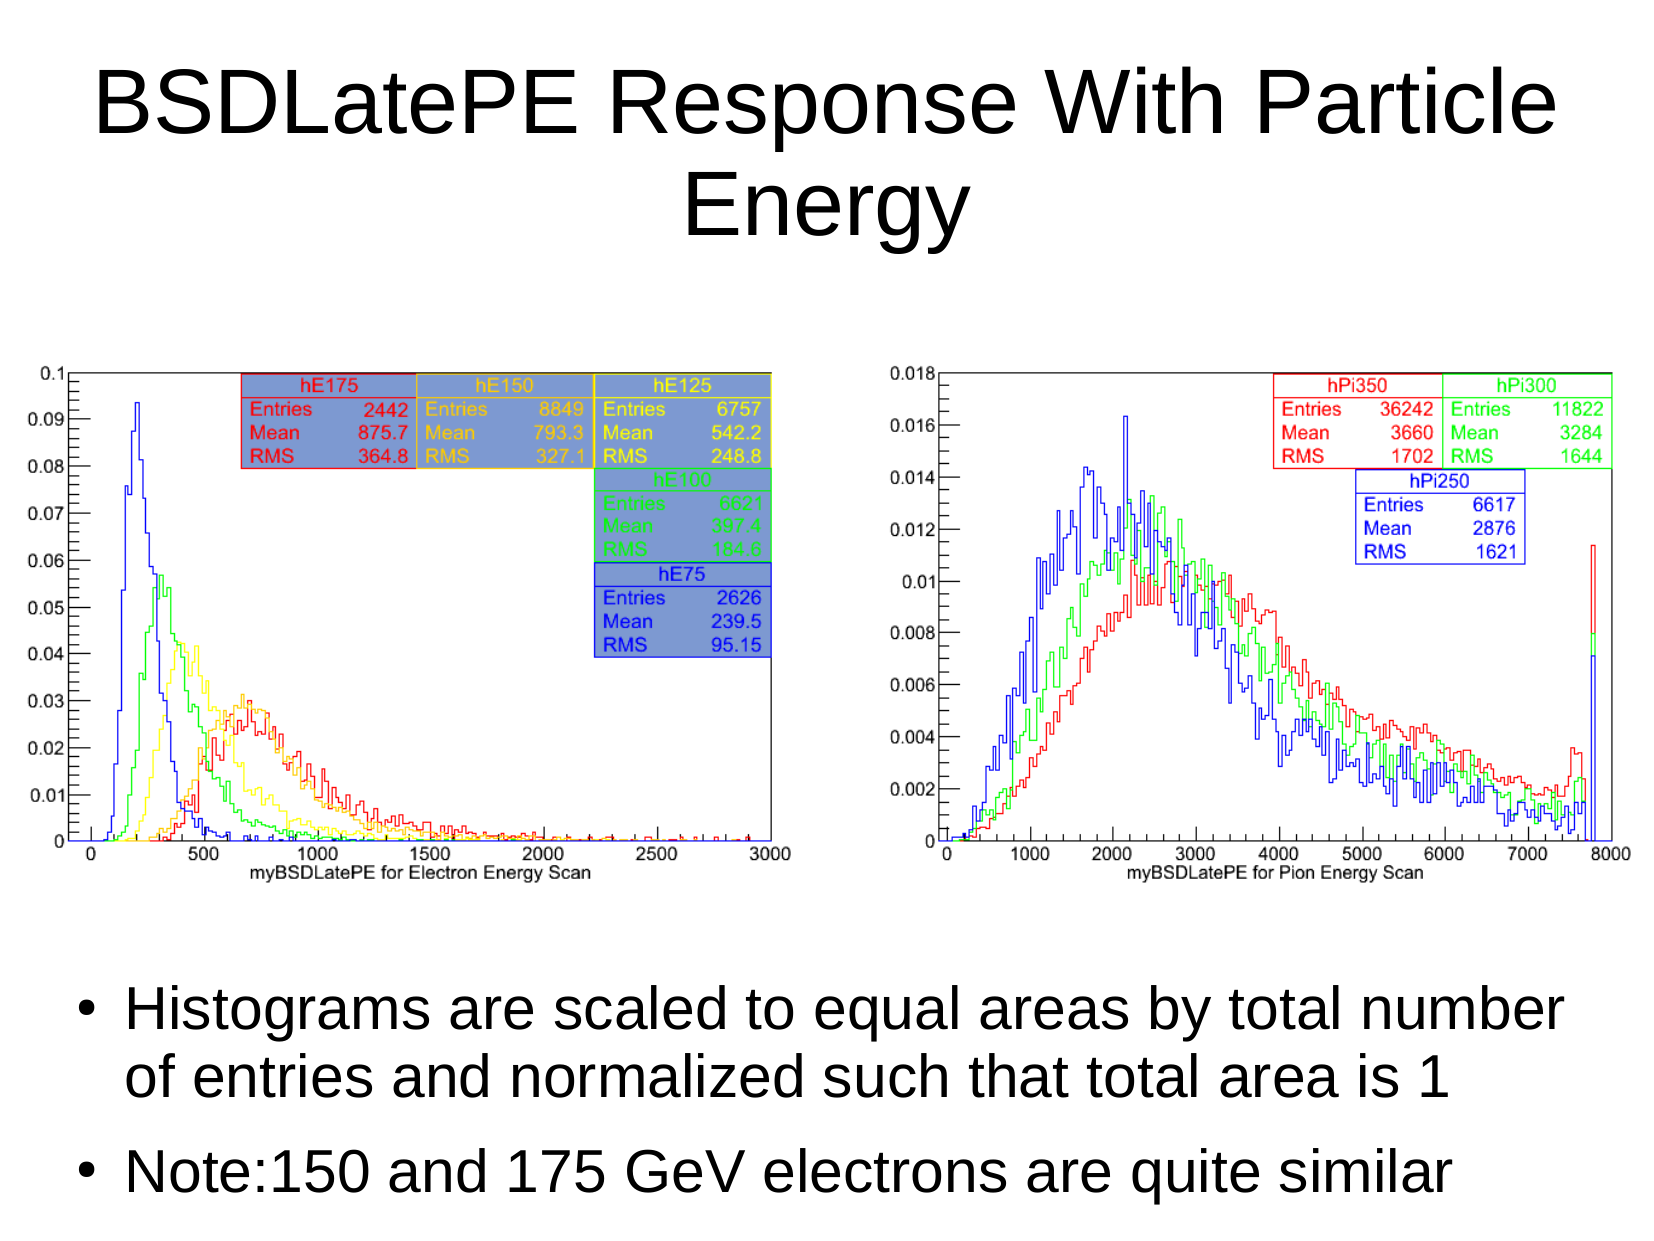

# BSDLatePE Response With Particle Energy
Histograms are scaled to equal areas by total number of entries and normalized such that total area is 1
Note:150 and 175 GeV electrons are quite similar